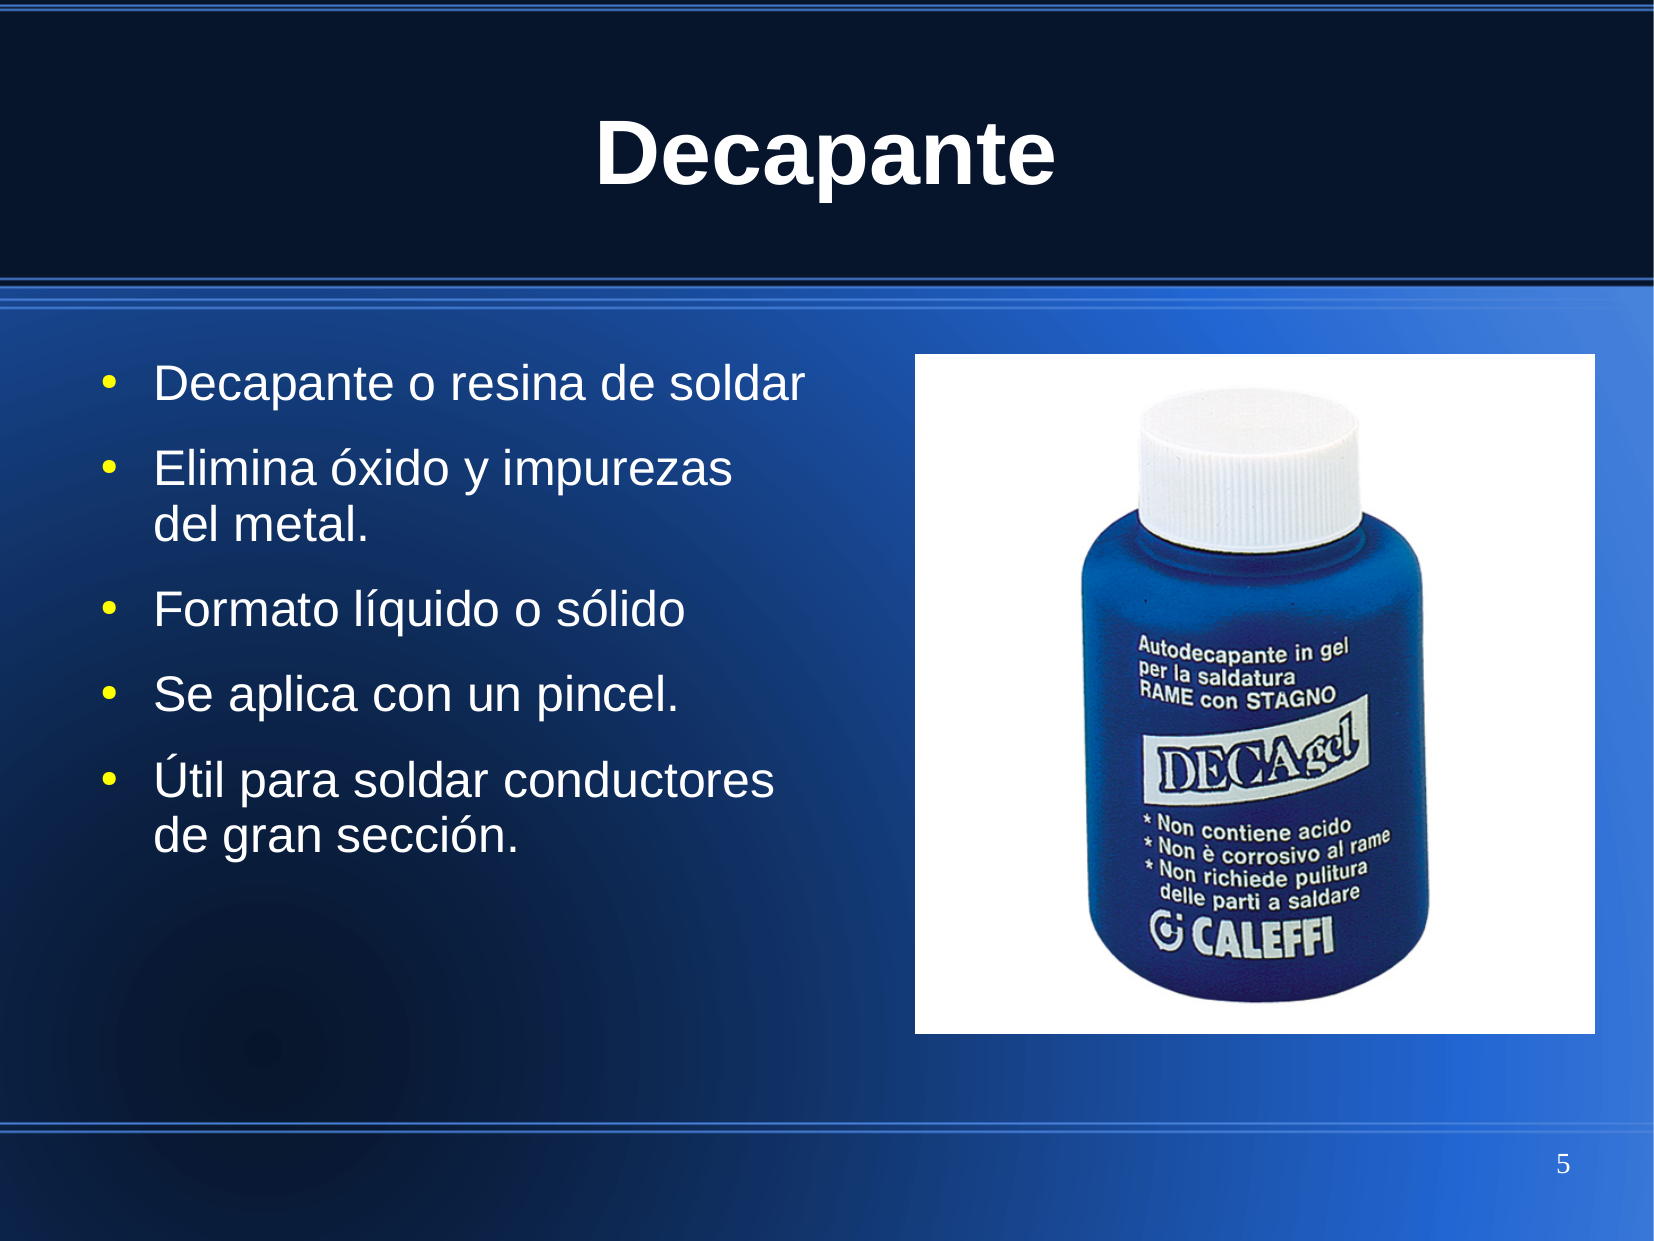

# Decapante
Decapante o resina de soldar
Elimina óxido y impurezas del metal.
Formato líquido o sólido
Se aplica con un pincel.
Útil para soldar conductores de gran sección.
5